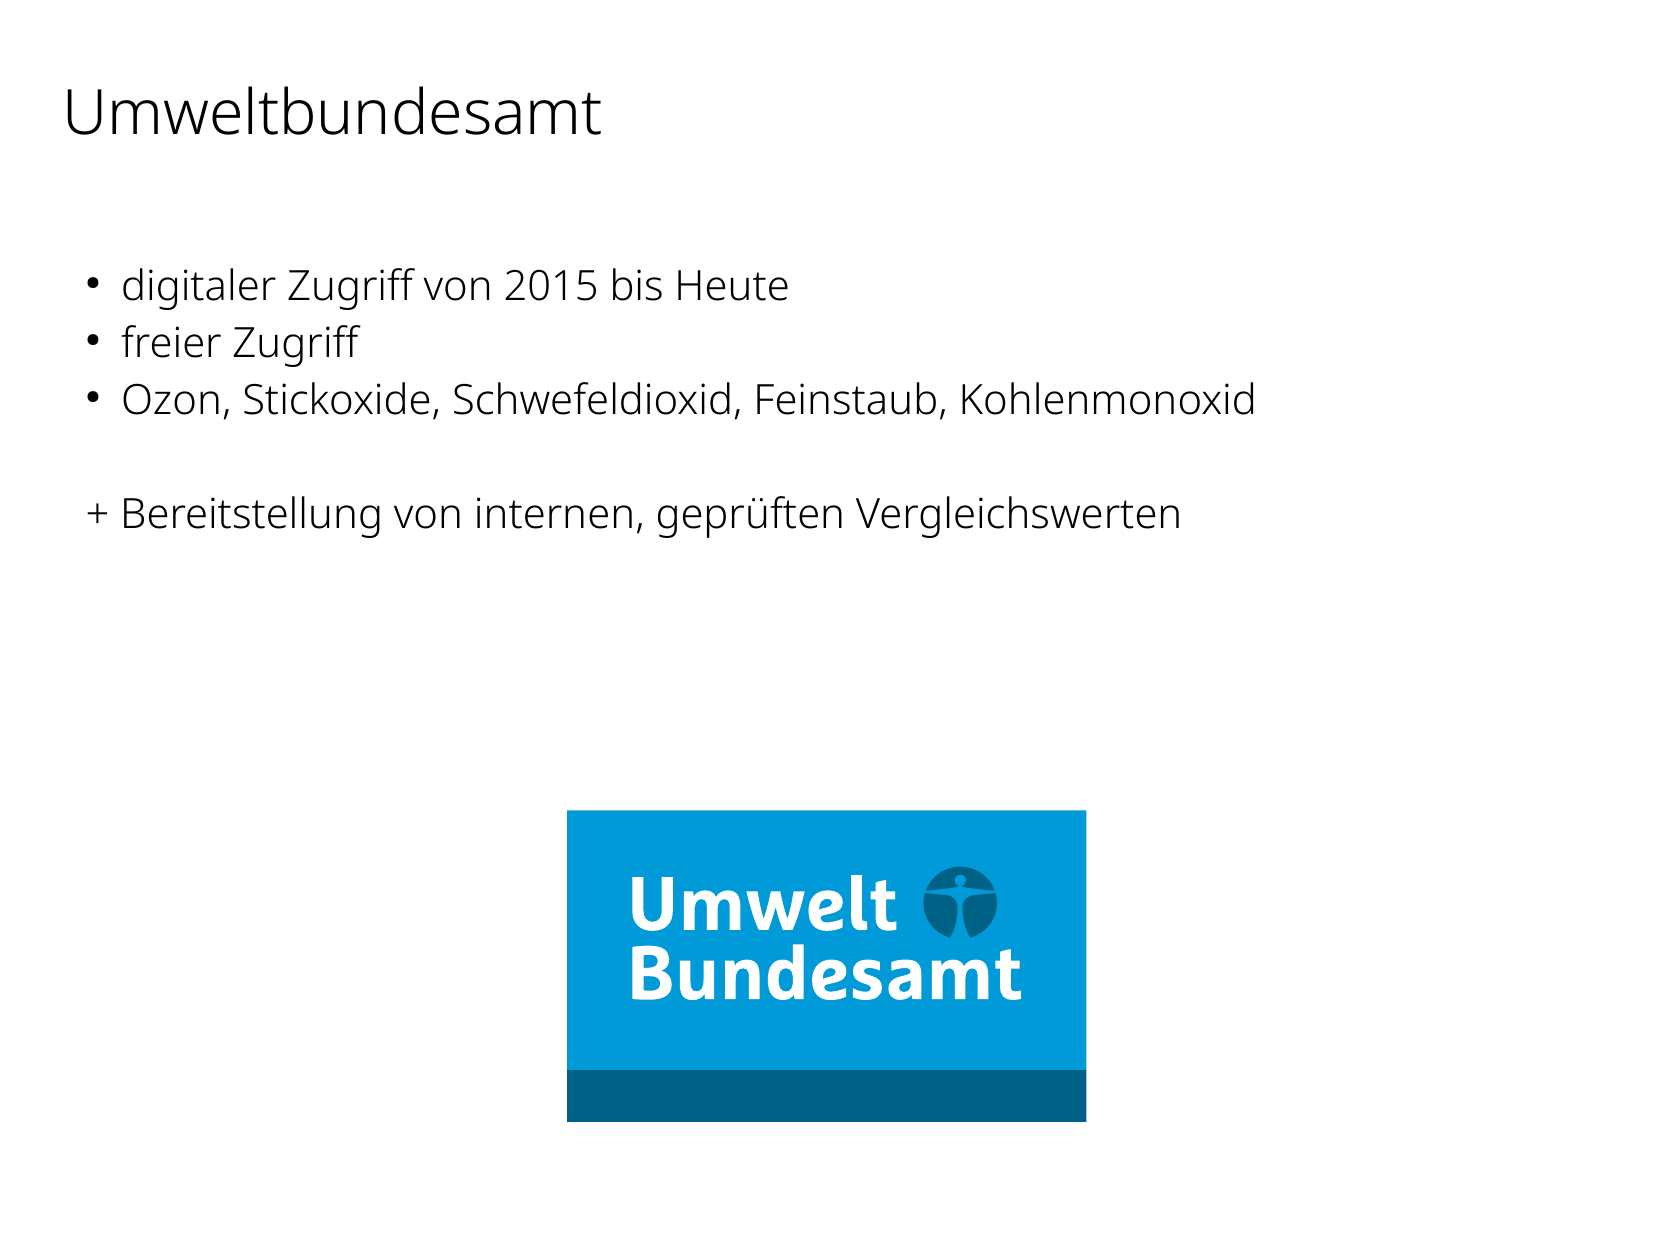

Umweltbundesamt
digitaler Zugriff von 2015 bis Heute
freier Zugriff
Ozon, Stickoxide, Schwefeldioxid, Feinstaub, Kohlenmonoxid
+ Bereitstellung von internen, geprüften Vergleichswerten